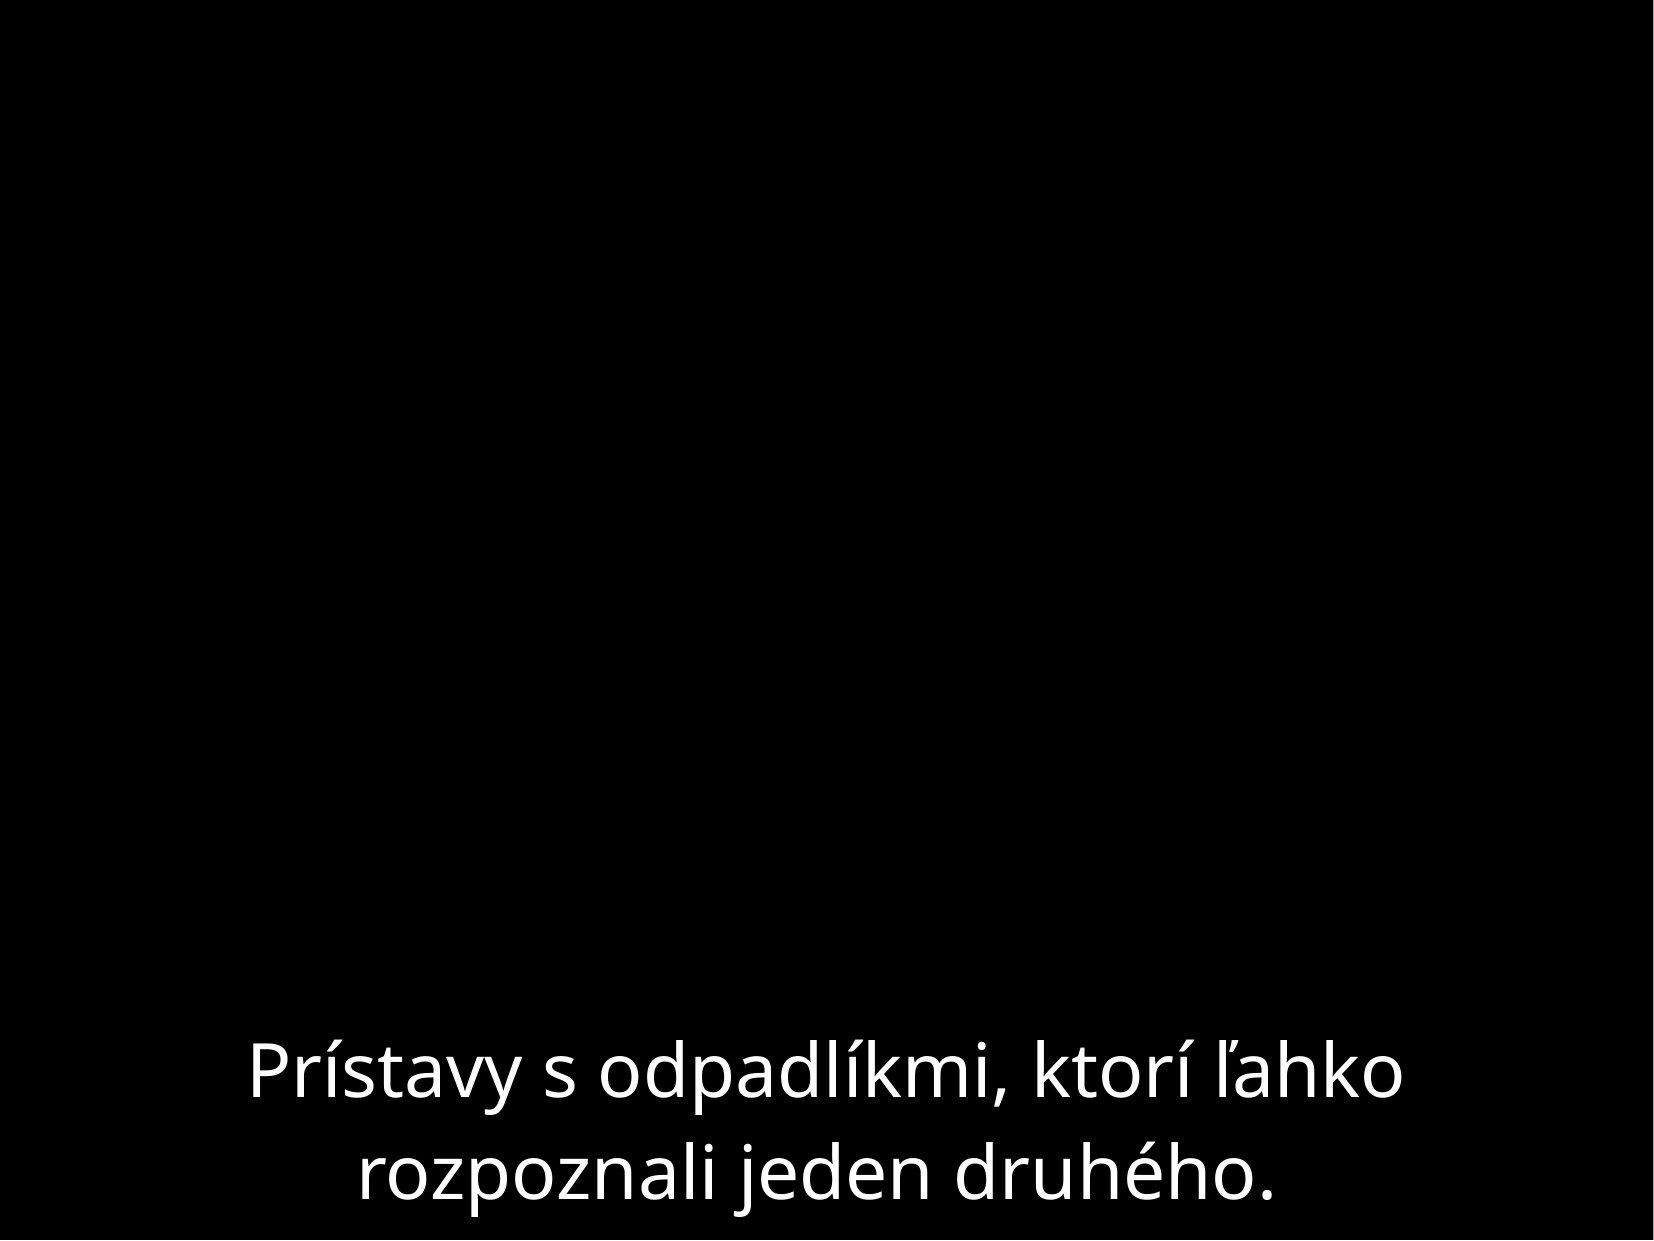

# Prístavy s odpadlíkmi, ktorí ľahko rozpoznali jeden druhého.